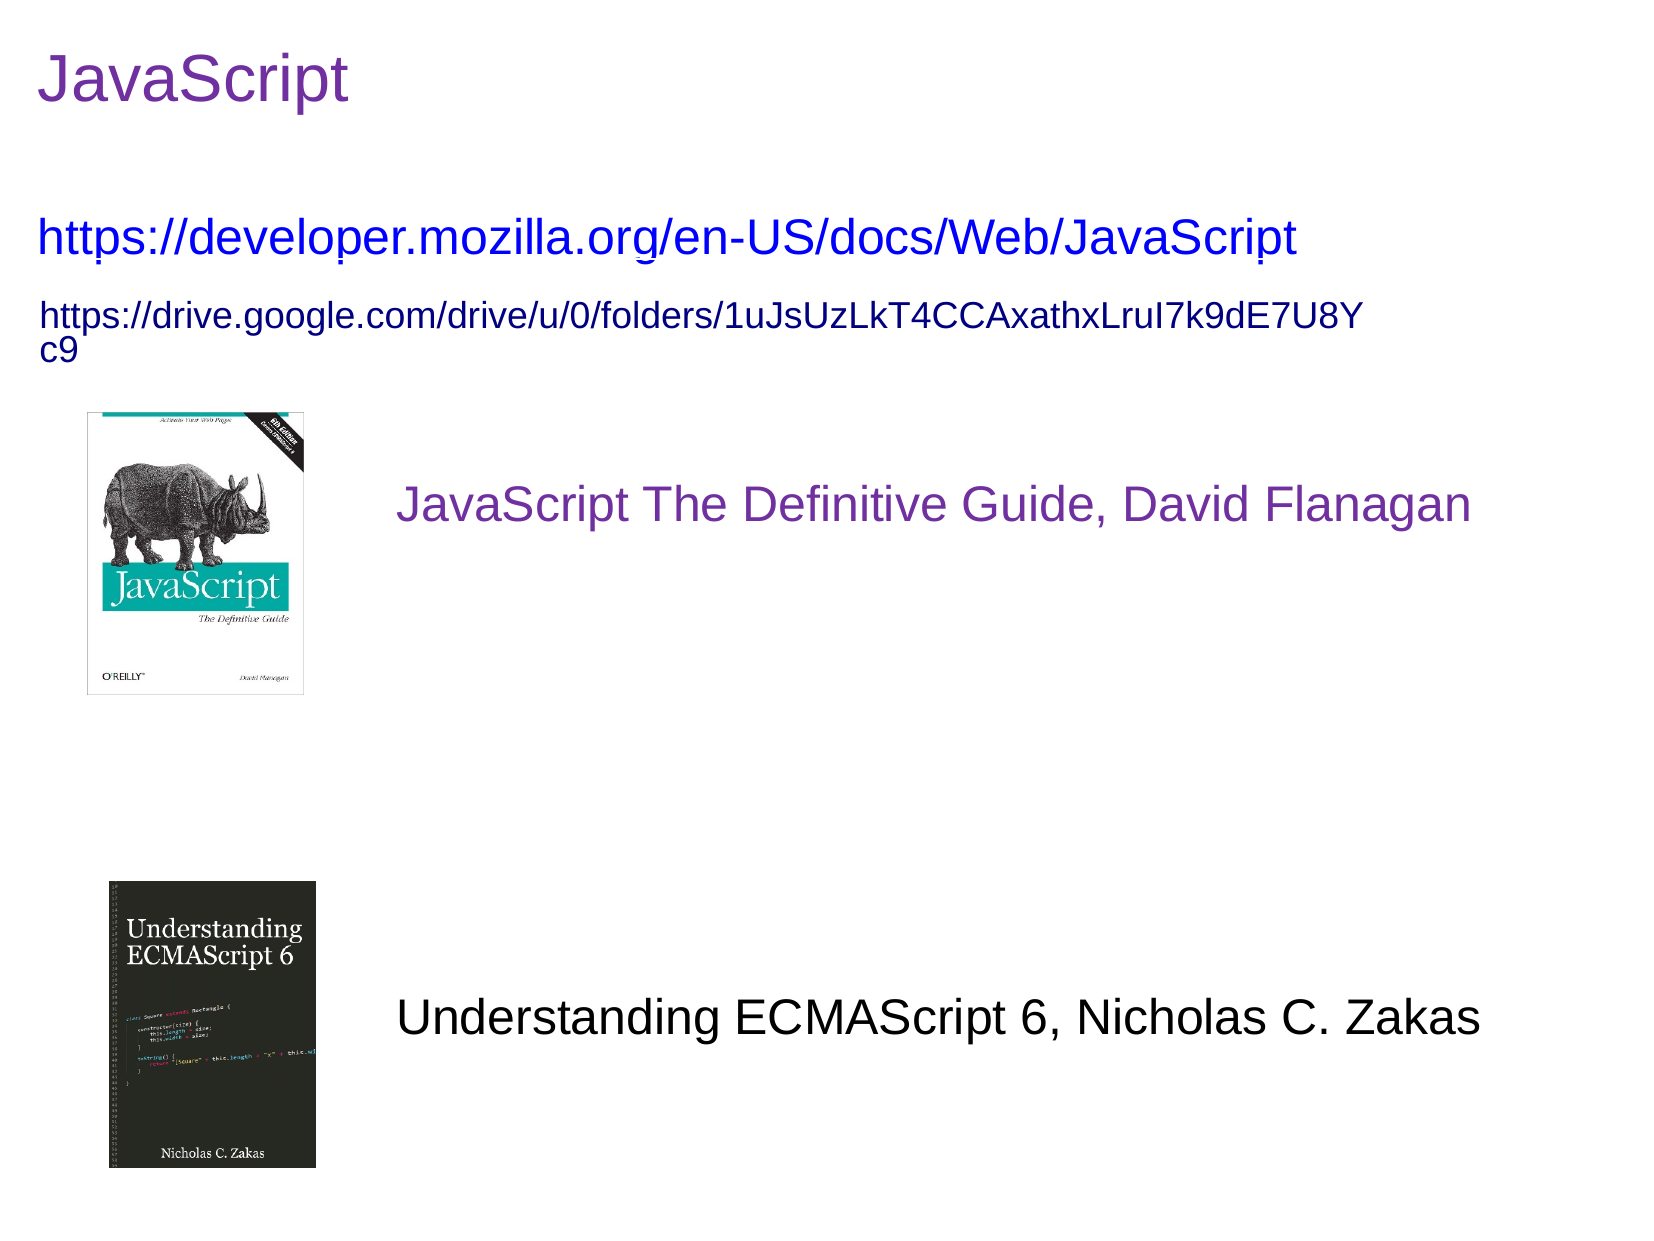

JavaScript
https://developer.mozilla.org/en-US/docs/Web/JavaScript
https://drive.google.com/drive/u/0/folders/1uJsUzLkT4CCAxathxLruI7k9dE7U8Yc9
JavaScript The Definitive Guide, David Flanagan
Understanding ECMAScript 6, Nicholas C. Zakas